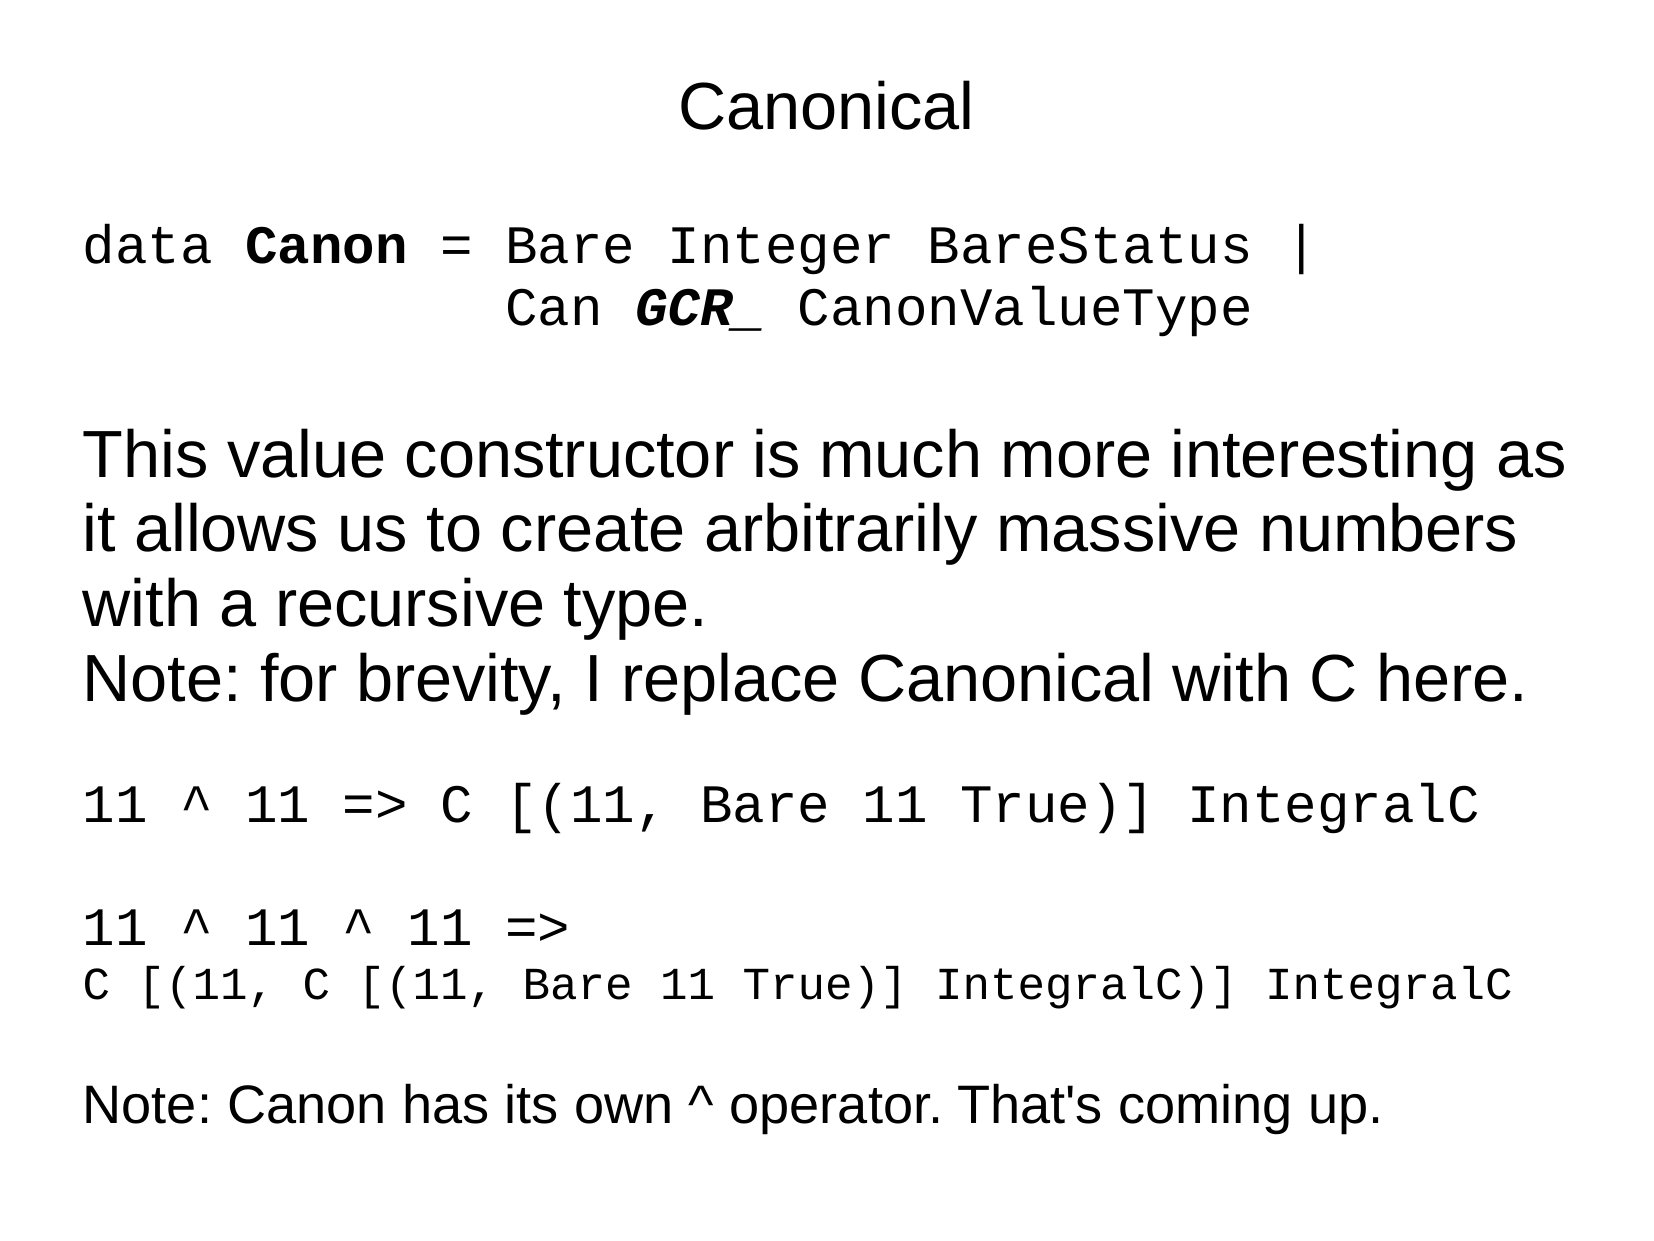

# Canonical
data Canon = Bare Integer BareStatus |
 Can GCR_ CanonValueType
This value constructor is much more interesting as it allows us to create arbitrarily massive numbers with a recursive type.
Note: for brevity, I replace Canonical with C here.
11 ^ 11 => C [(11, Bare 11 True)] IntegralC
11 ^ 11 ^ 11 =>
C [(11, C [(11, Bare 11 True)] IntegralC)] IntegralC
Note: Canon has its own ^ operator. That's coming up.